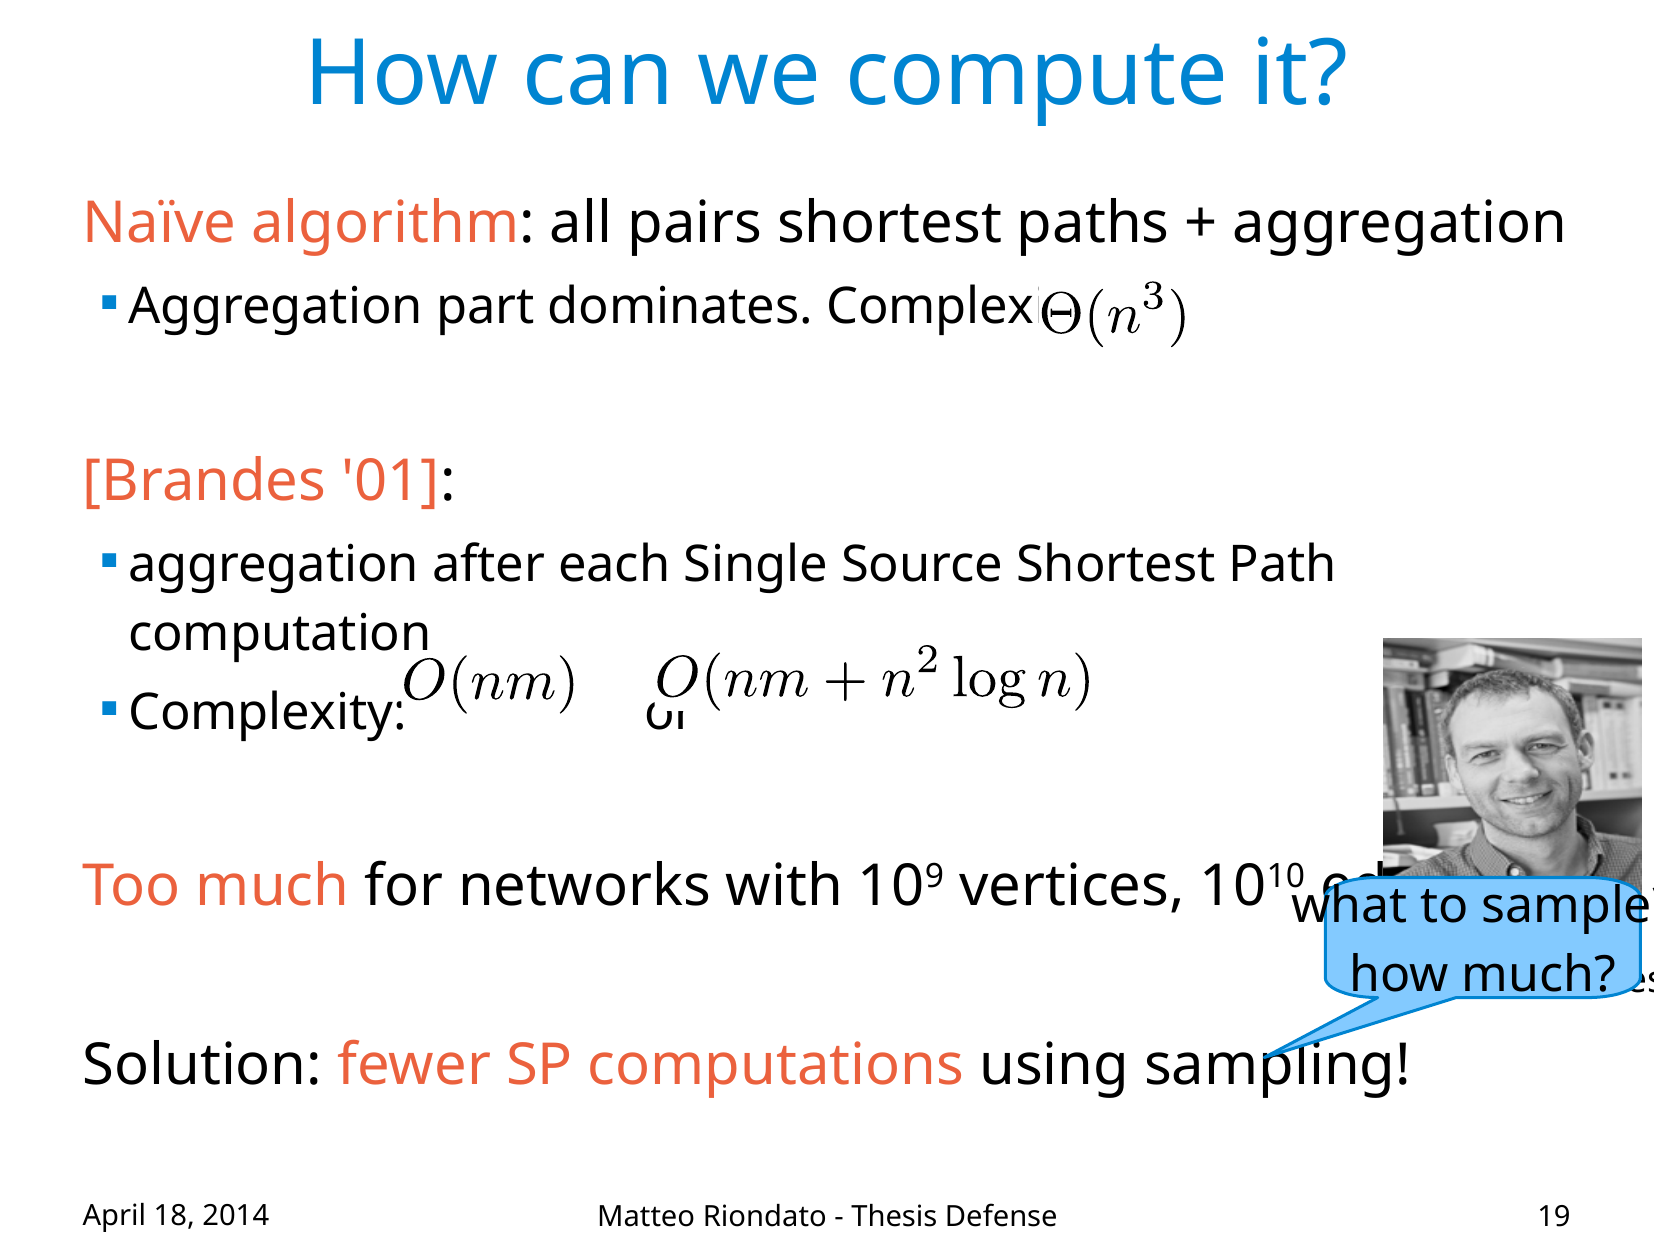

# How can we compute it?
Naïve algorithm: all pairs shortest paths + aggregation
Aggregation part dominates. Complexity:
[Brandes '01]:
aggregation after each Single Source Shortest Path computation
Complexity: or
Too much for networks with 109 vertices, 1010 edges
Solution: fewer SP computations using sampling!
what to sample?
how much?
Ulrik Brandes
April 18, 2014
Matteo Riondato - Thesis Defense
19